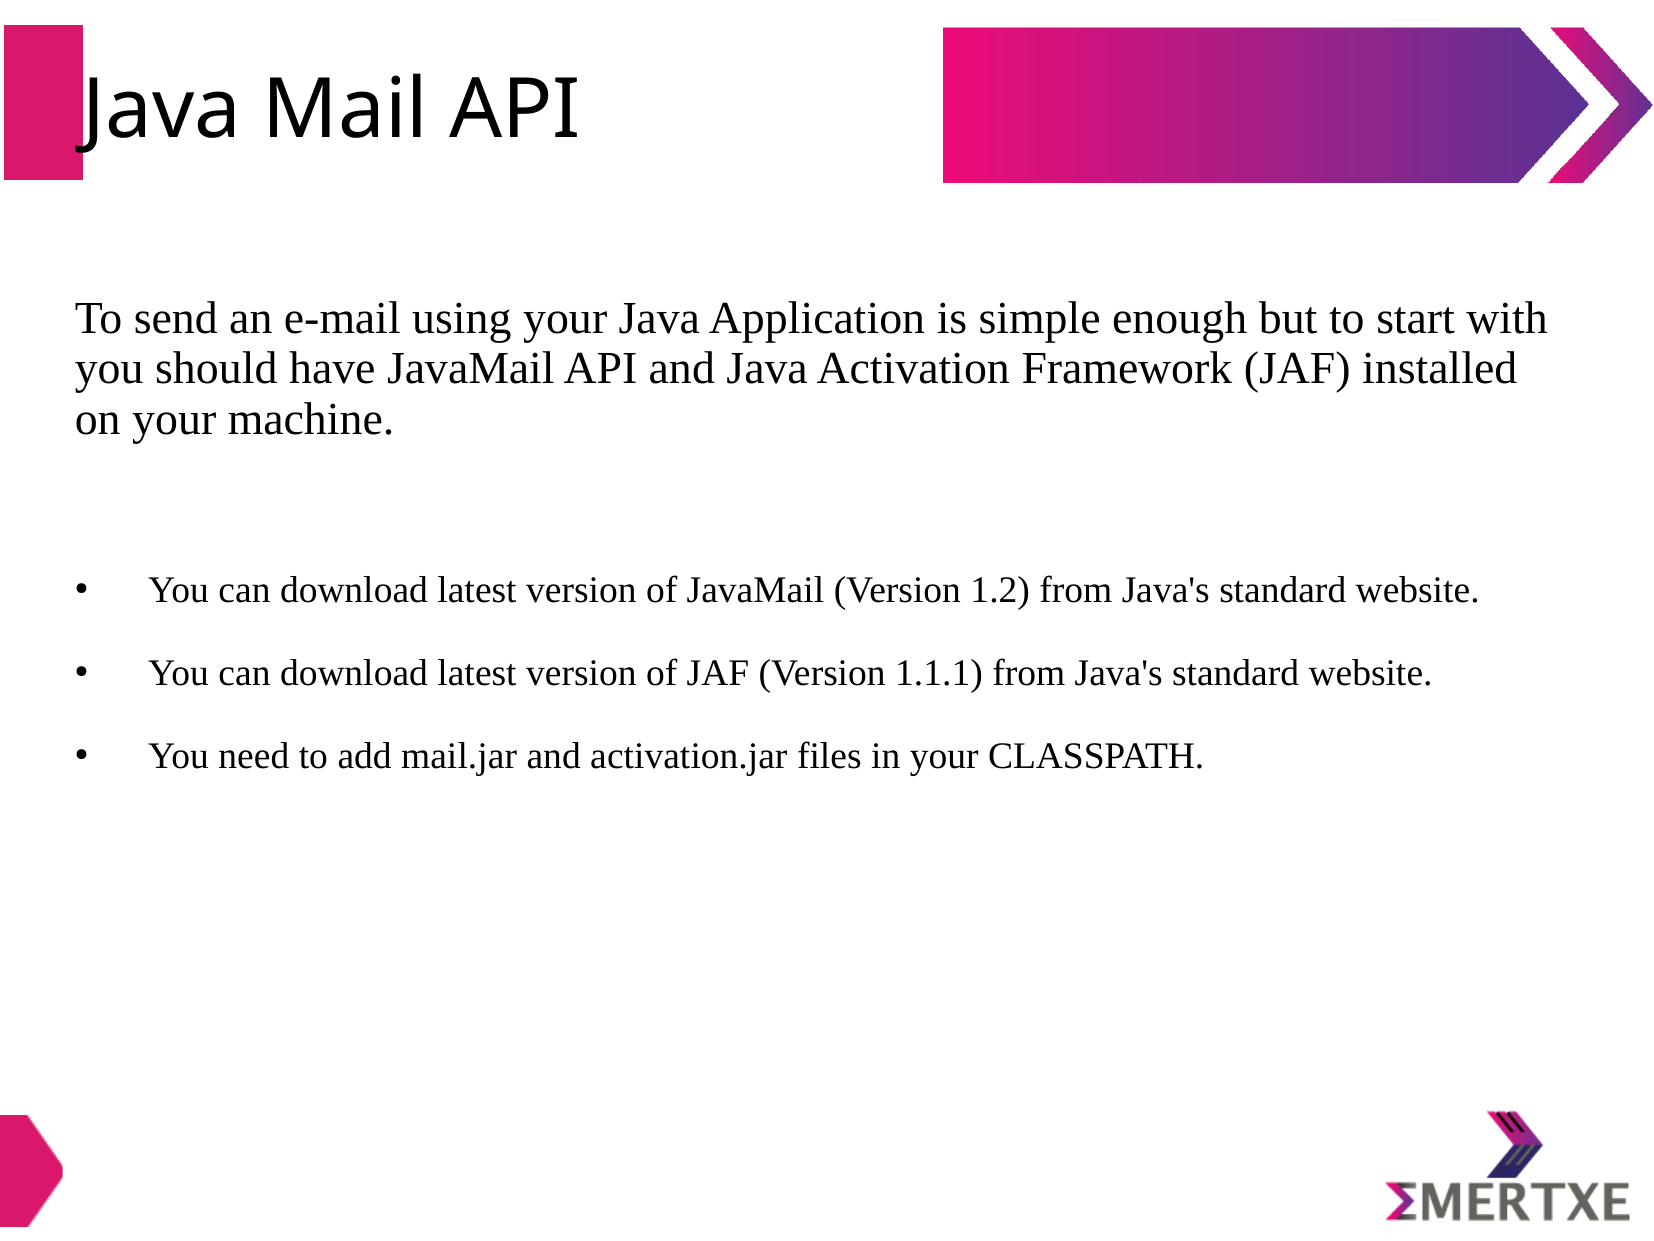

# Java Mail API
To send an e-mail using your Java Application is simple enough but to start with you should have JavaMail API and Java Activation Framework (JAF) installed on your machine.
 You can download latest version of JavaMail (Version 1.2) from Java's standard website.
 You can download latest version of JAF (Version 1.1.1) from Java's standard website.
 You need to add mail.jar and activation.jar files in your CLASSPATH.